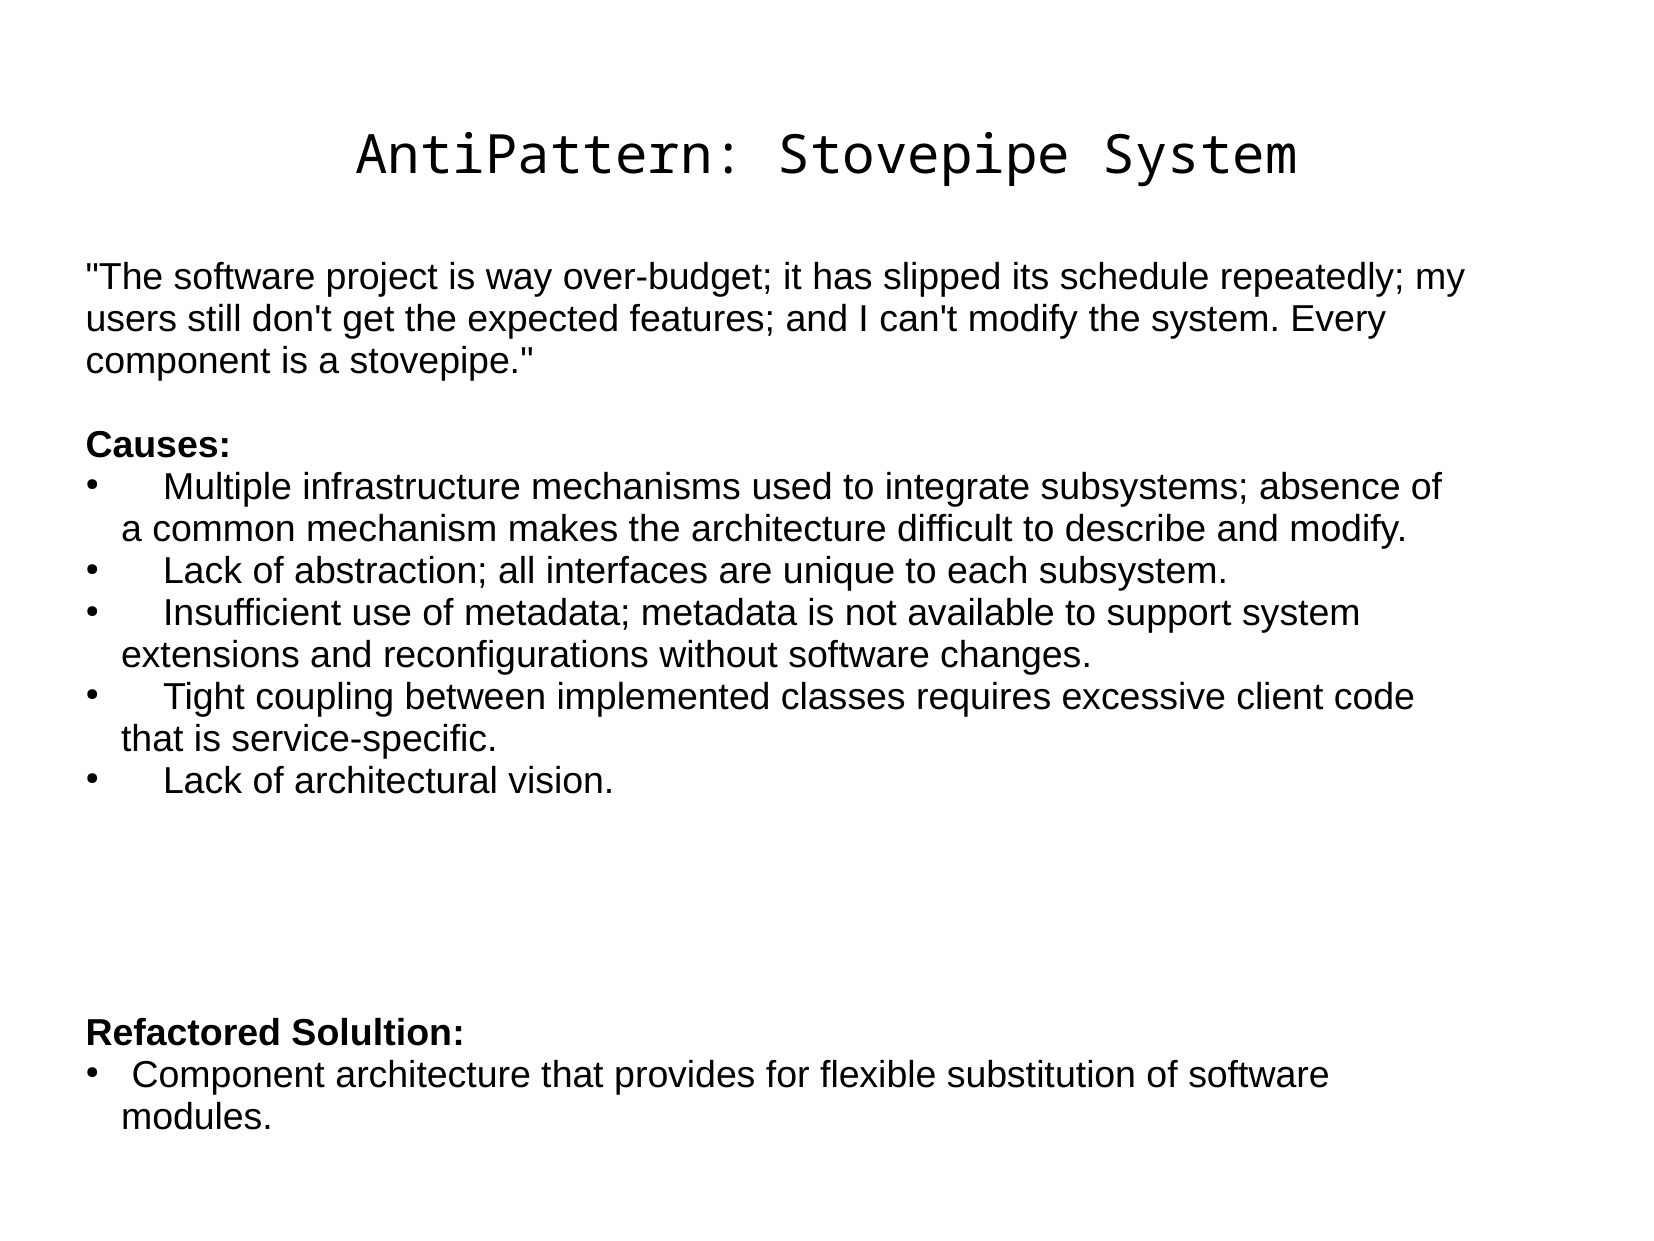

# AntiPattern: Stovepipe System
"The software project is way over-budget; it has slipped its schedule repeatedly; my users still don't get the expected features; and I can't modify the system. Every component is a stovepipe."
Causes:
 Multiple infrastructure mechanisms used to integrate subsystems; absence of a common mechanism makes the architecture difficult to describe and modify.
 Lack of abstraction; all interfaces are unique to each subsystem.
 Insufficient use of metadata; metadata is not available to support system extensions and reconfigurations without software changes.
 Tight coupling between implemented classes requires excessive client code that is service-specific.
 Lack of architectural vision.
Refactored Solultion:
 Component architecture that provides for flexible substitution of software modules.